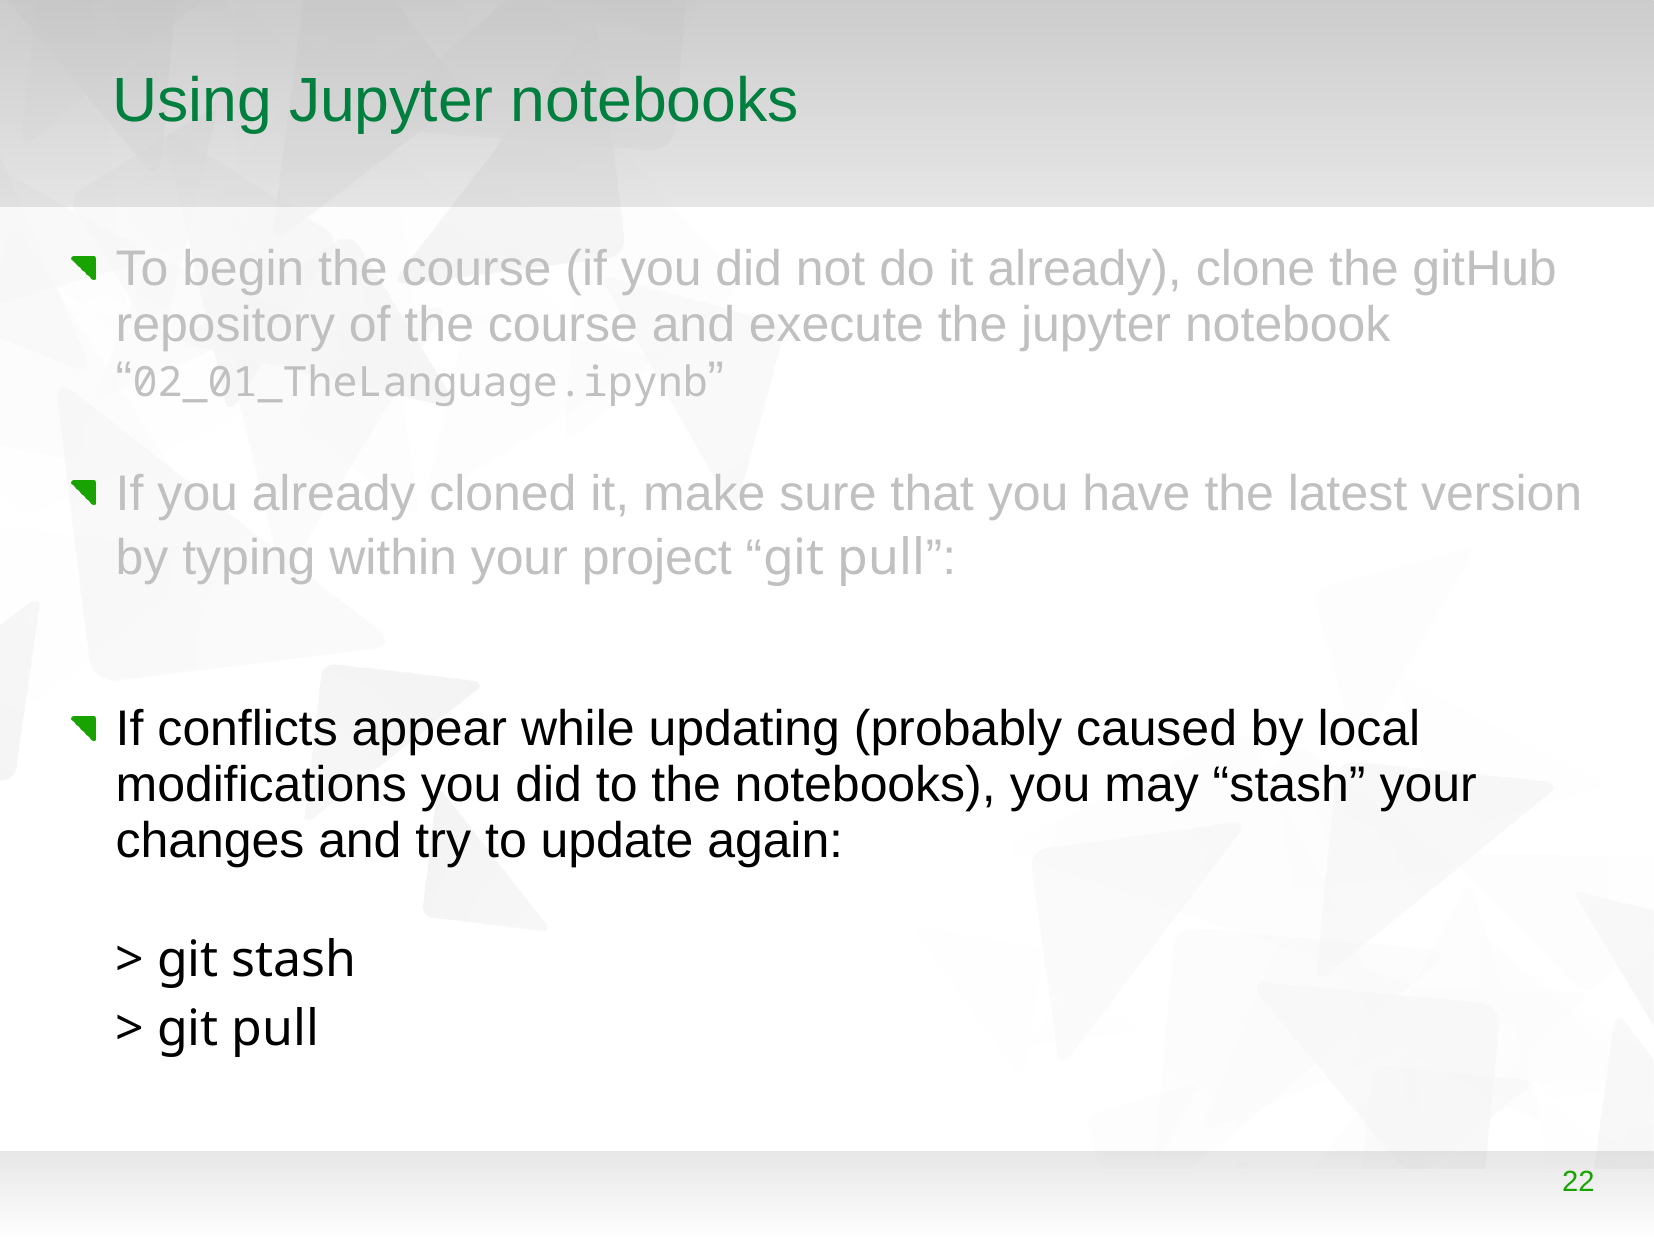

Using Jupyter notebooks
To begin the course (if you did not do it already), clone the gitHub repository of the course and execute the jupyter notebook “02_01_TheLanguage.ipynb”
If you already cloned it, make sure that you have the latest version by typing within your project “git pull”:
If conflicts appear while updating (probably caused by local modifications you did to the notebooks), you may “stash” your changes and try to update again:
> git stash
> git pull
22